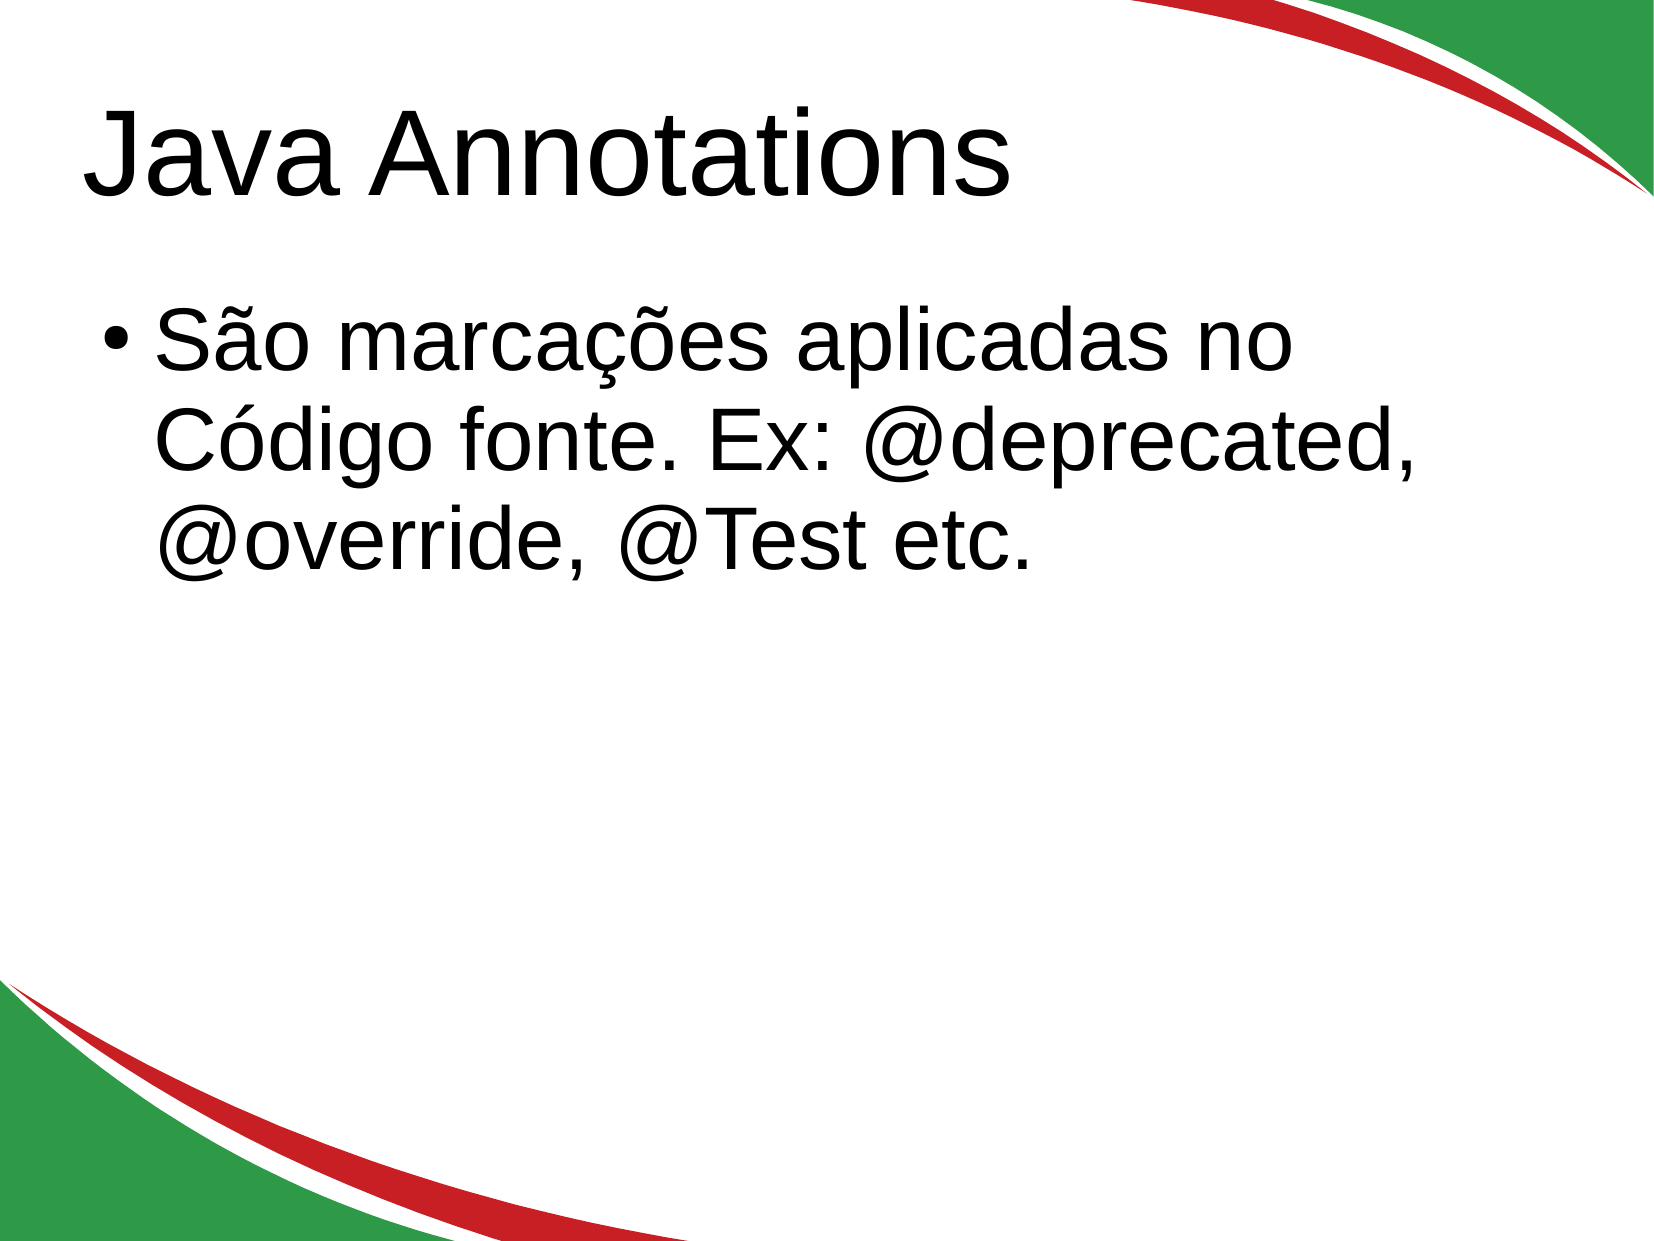

# Java Annotations
São marcações aplicadas no Código fonte. Ex: @deprecated, @override, @Test etc.